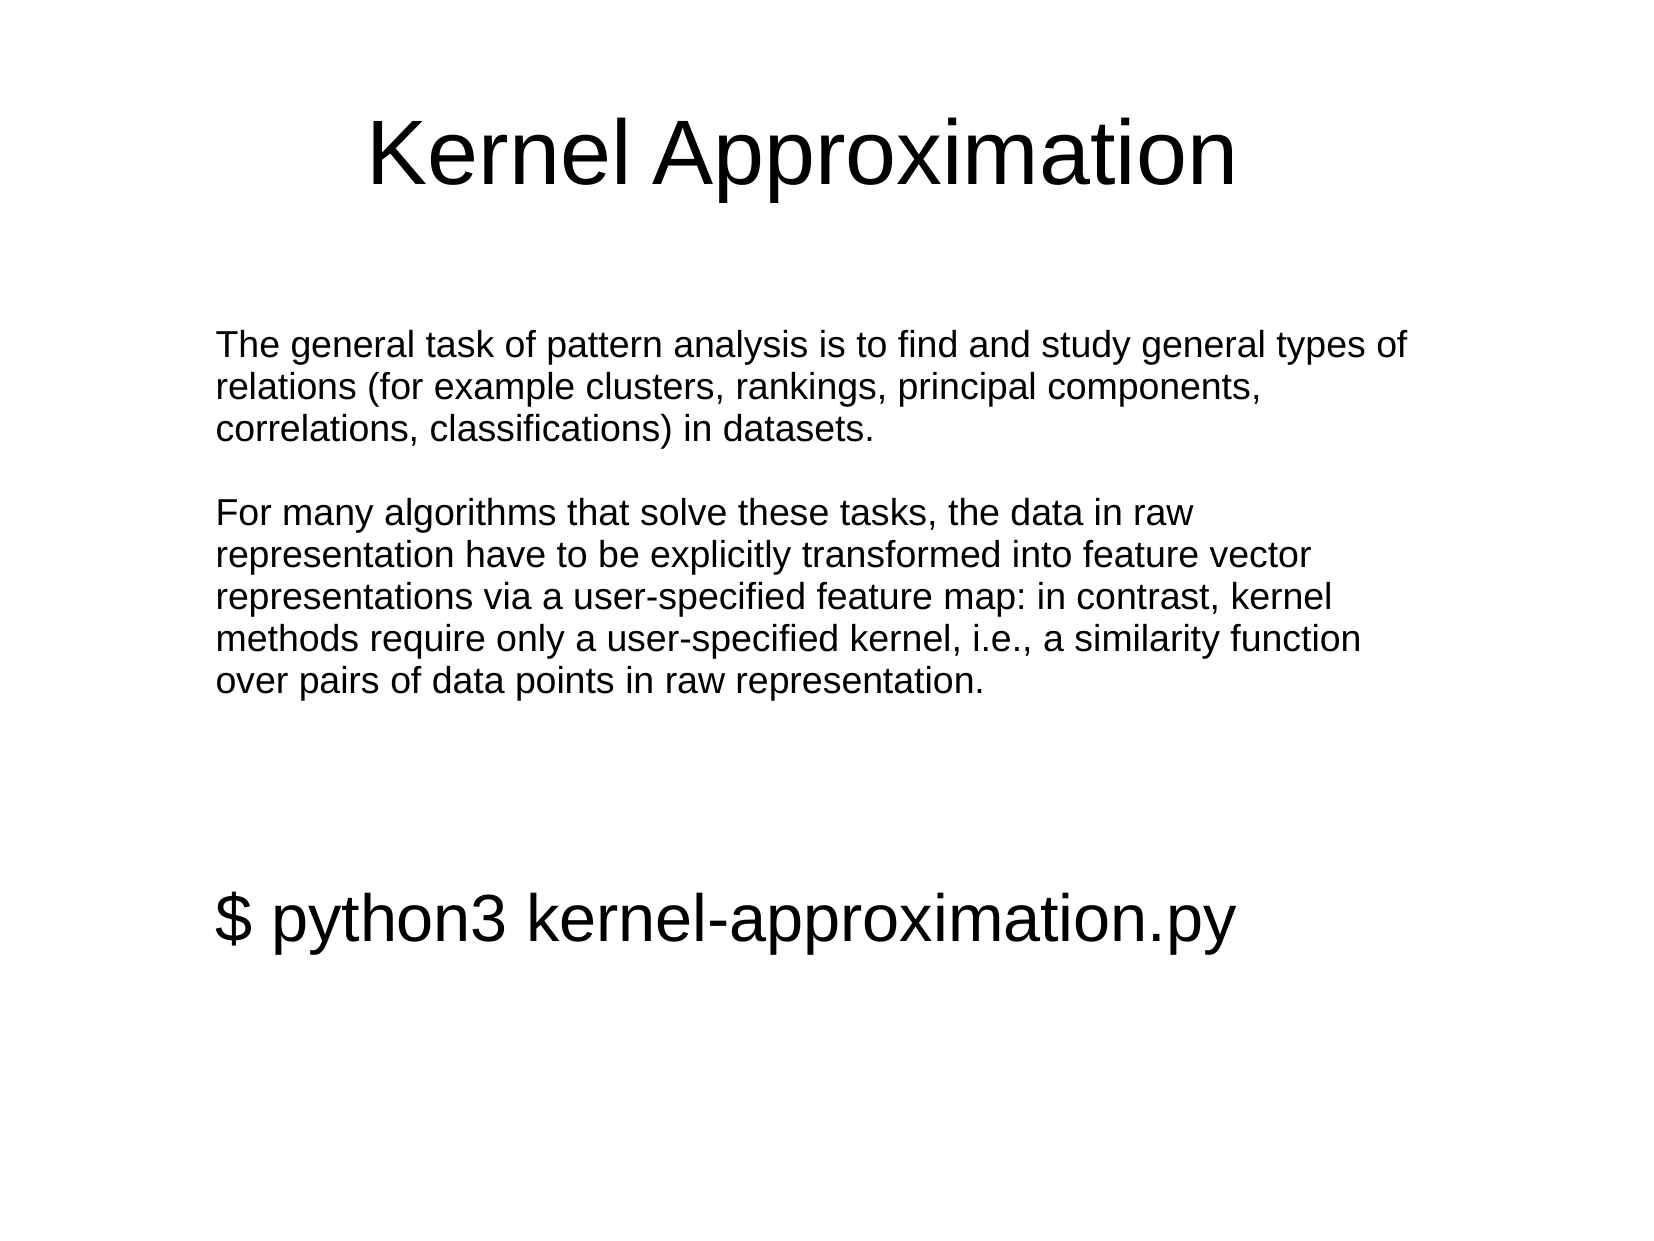

# Kernel Approximation
The general task of pattern analysis is to find and study general types of relations (for example clusters, rankings, principal components, correlations, classifications) in datasets.
For many algorithms that solve these tasks, the data in raw representation have to be explicitly transformed into feature vector representations via a user-specified feature map: in contrast, kernel methods require only a user-specified kernel, i.e., a similarity function over pairs of data points in raw representation.
$ python3 kernel-approximation.py